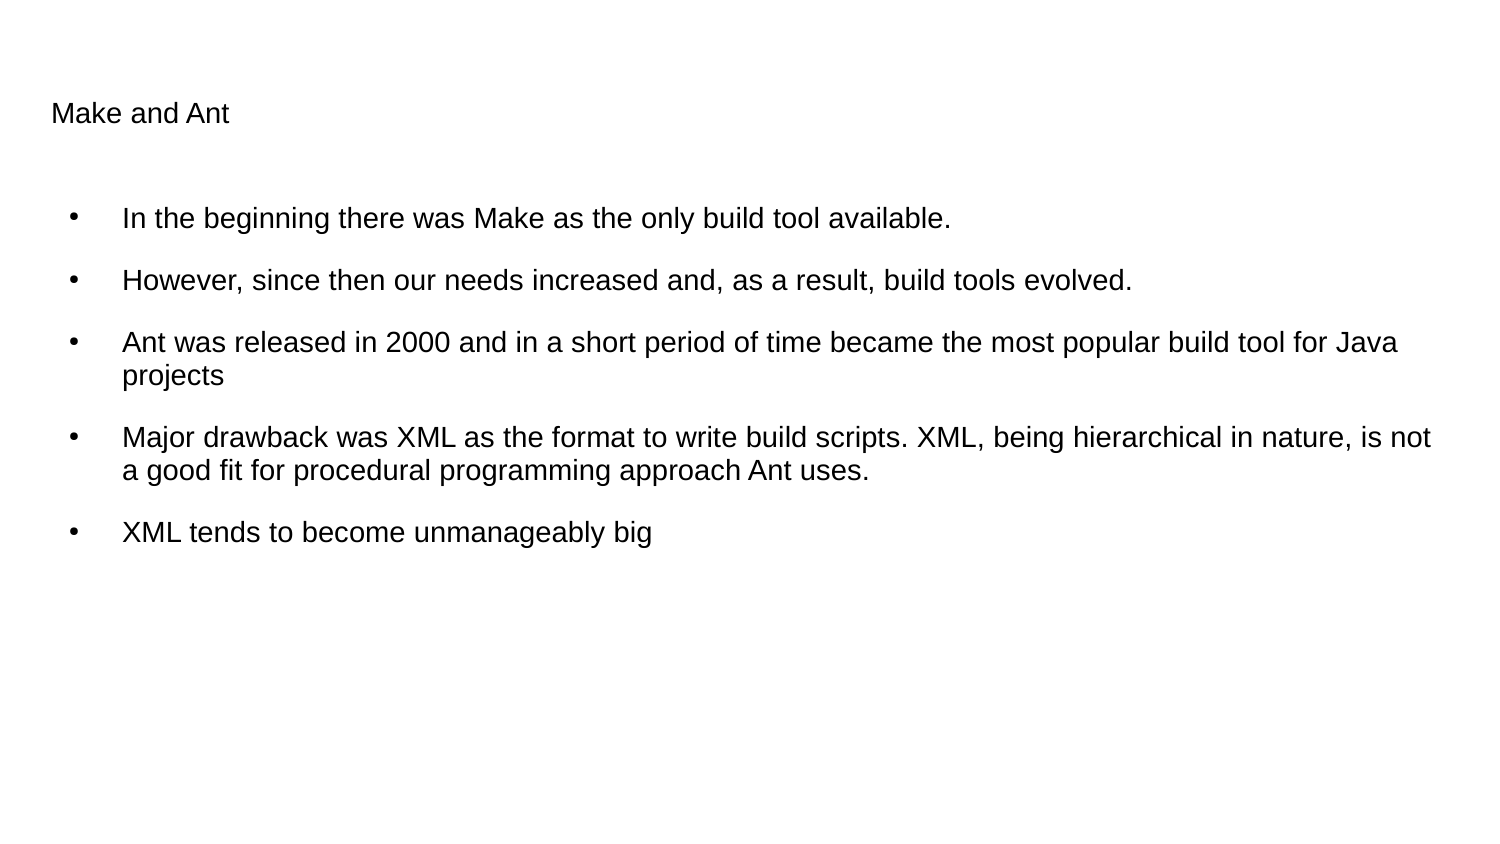

# Make and Ant
In the beginning there was Make as the only build tool available.
However, since then our needs increased and, as a result, build tools evolved.
Ant was released in 2000 and in a short period of time became the most popular build tool for Java projects
Major drawback was XML as the format to write build scripts. XML, being hierarchical in nature, is not a good fit for procedural programming approach Ant uses.
XML tends to become unmanageably big